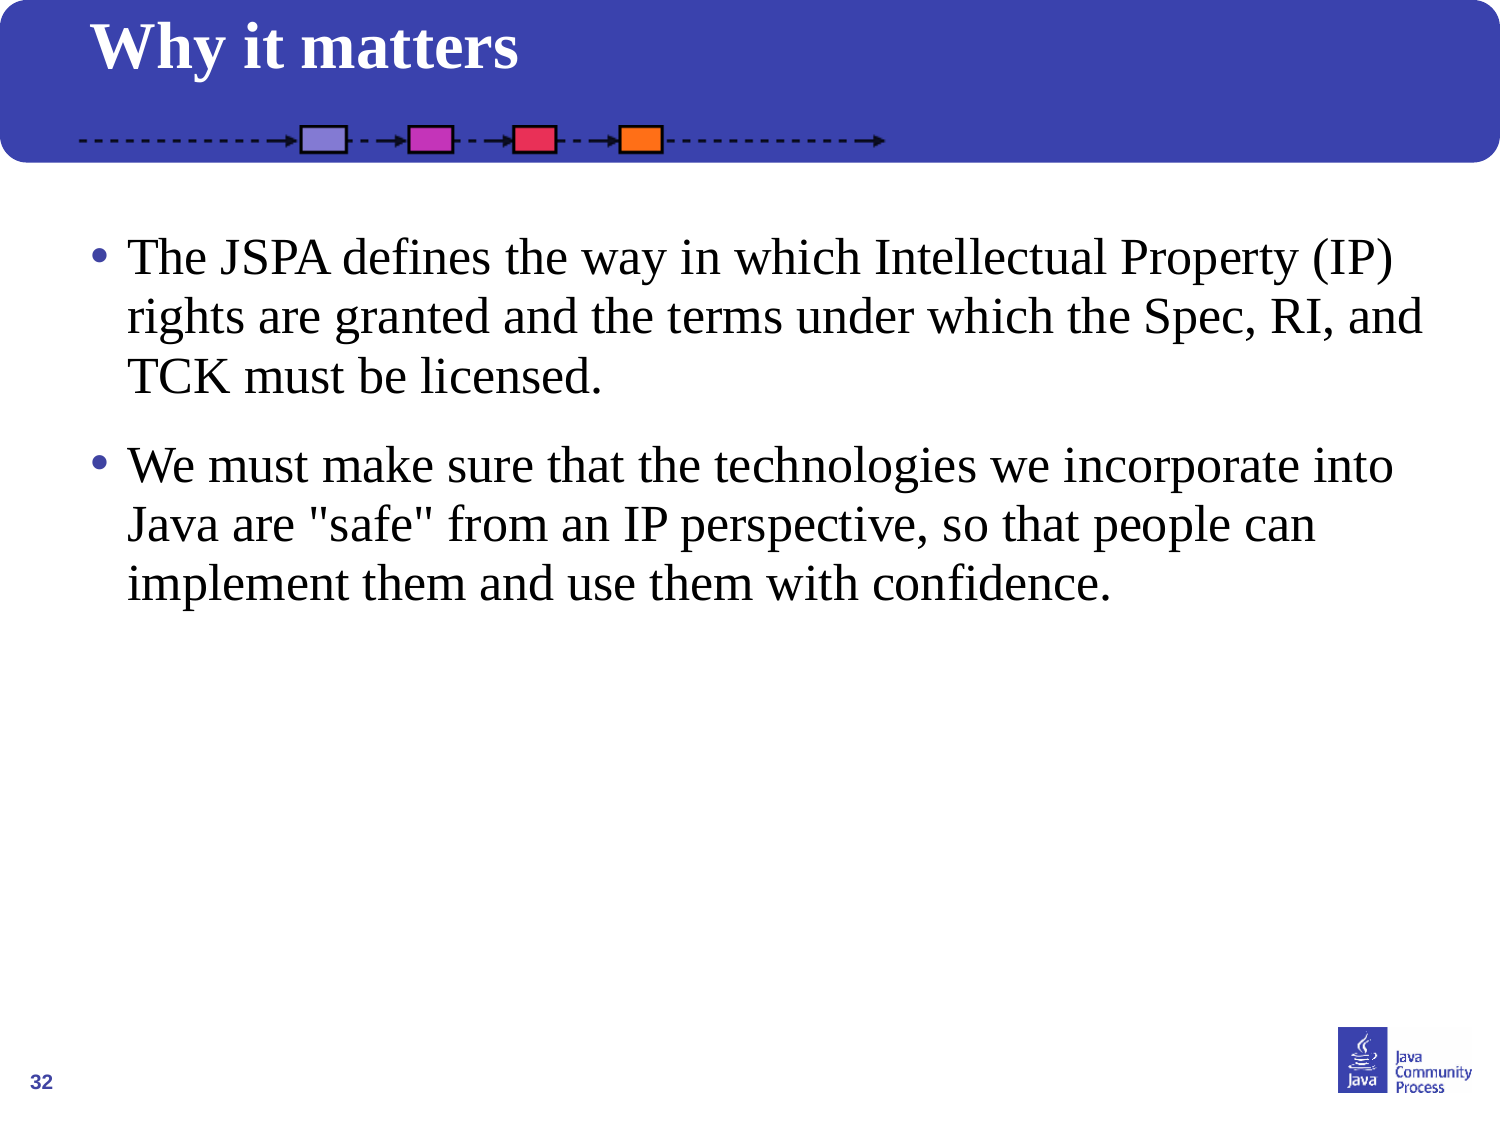

# Why it matters
The JSPA defines the way in which Intellectual Property (IP) rights are granted and the terms under which the Spec, RI, and TCK must be licensed.
We must make sure that the technologies we incorporate into Java are "safe" from an IP perspective, so that people can implement them and use them with confidence.